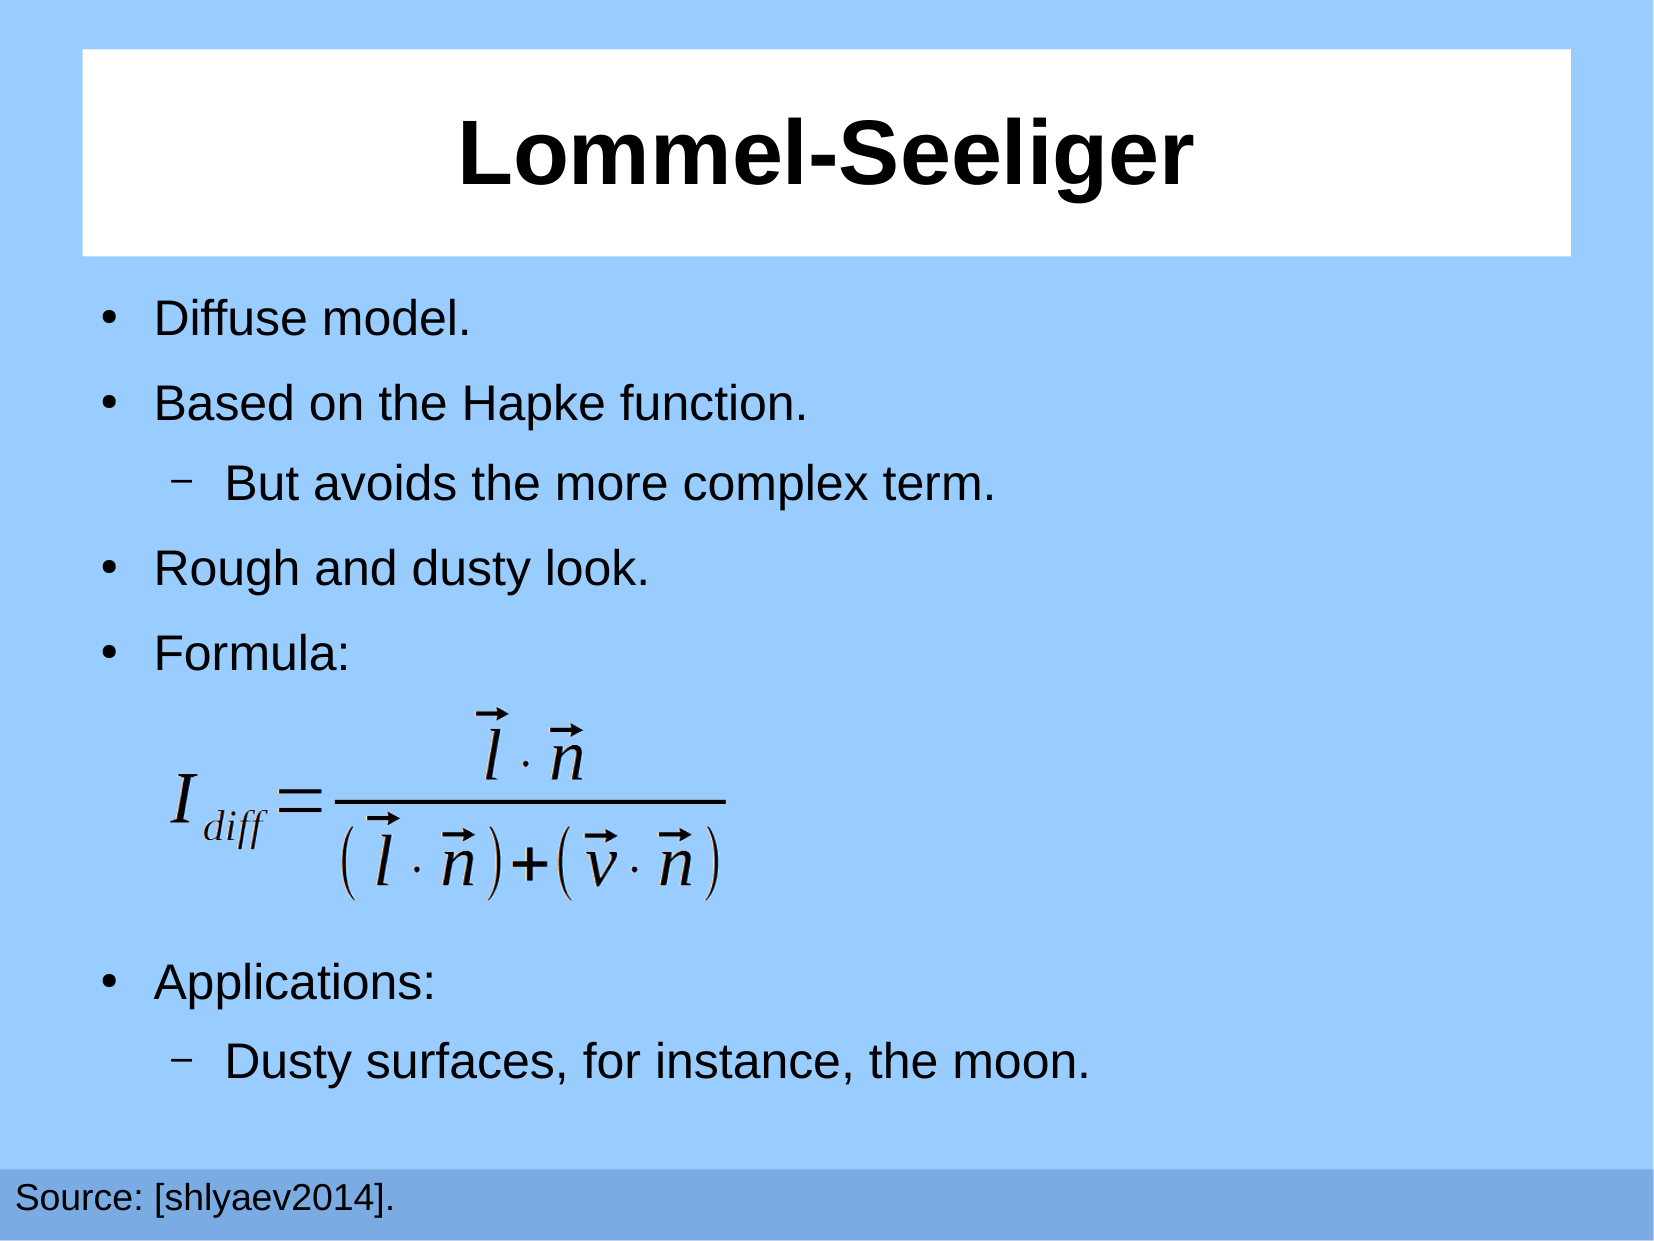

# Lommel-Seeliger
Diffuse model.
Based on the Hapke function.
But avoids the more complex term.
Rough and dusty look.
Formula:
Applications:
Dusty surfaces, for instance, the moon.
Source: [shlyaev2014].